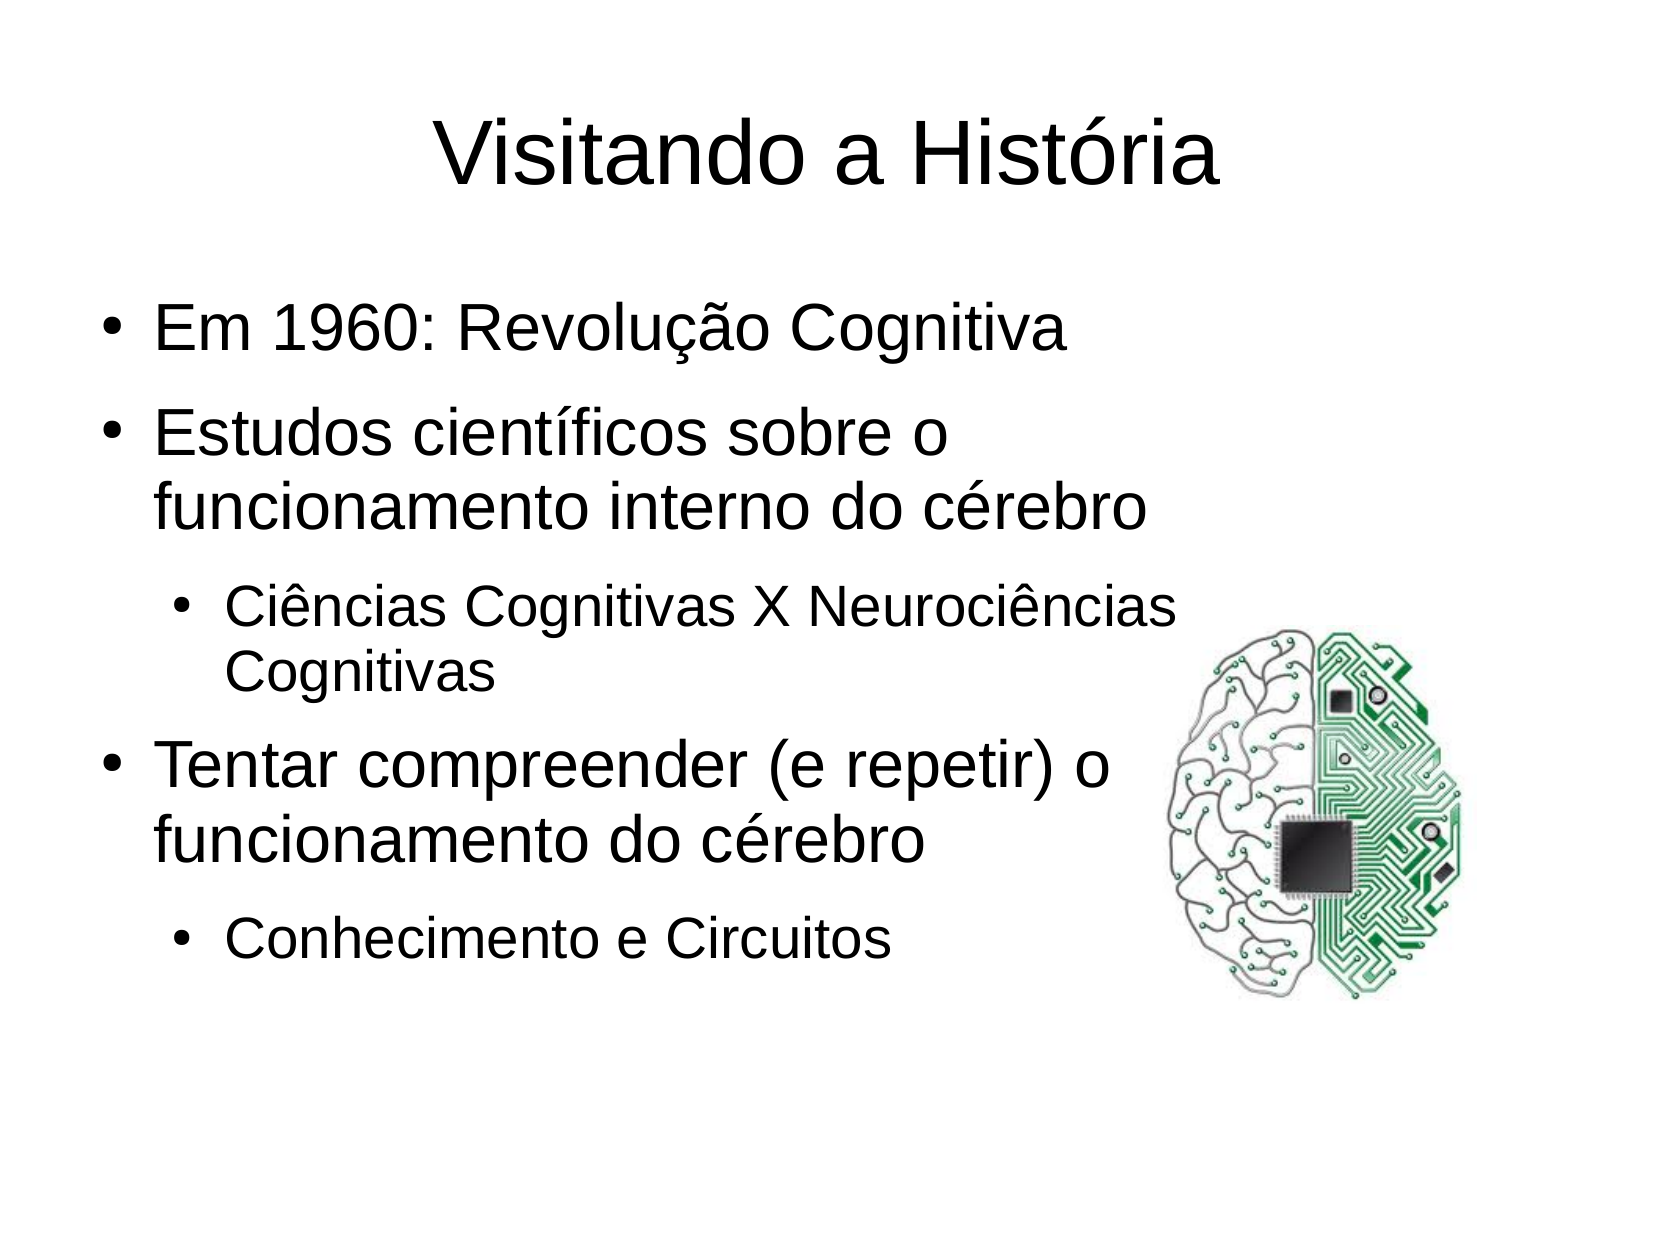

# Visitando a História
Em 1960: Revolução Cognitiva
Estudos científicos sobre o funcionamento interno do cérebro
Ciências Cognitivas X Neurociências Cognitivas
Tentar compreender (e repetir) o funcionamento do cérebro
Conhecimento e Circuitos